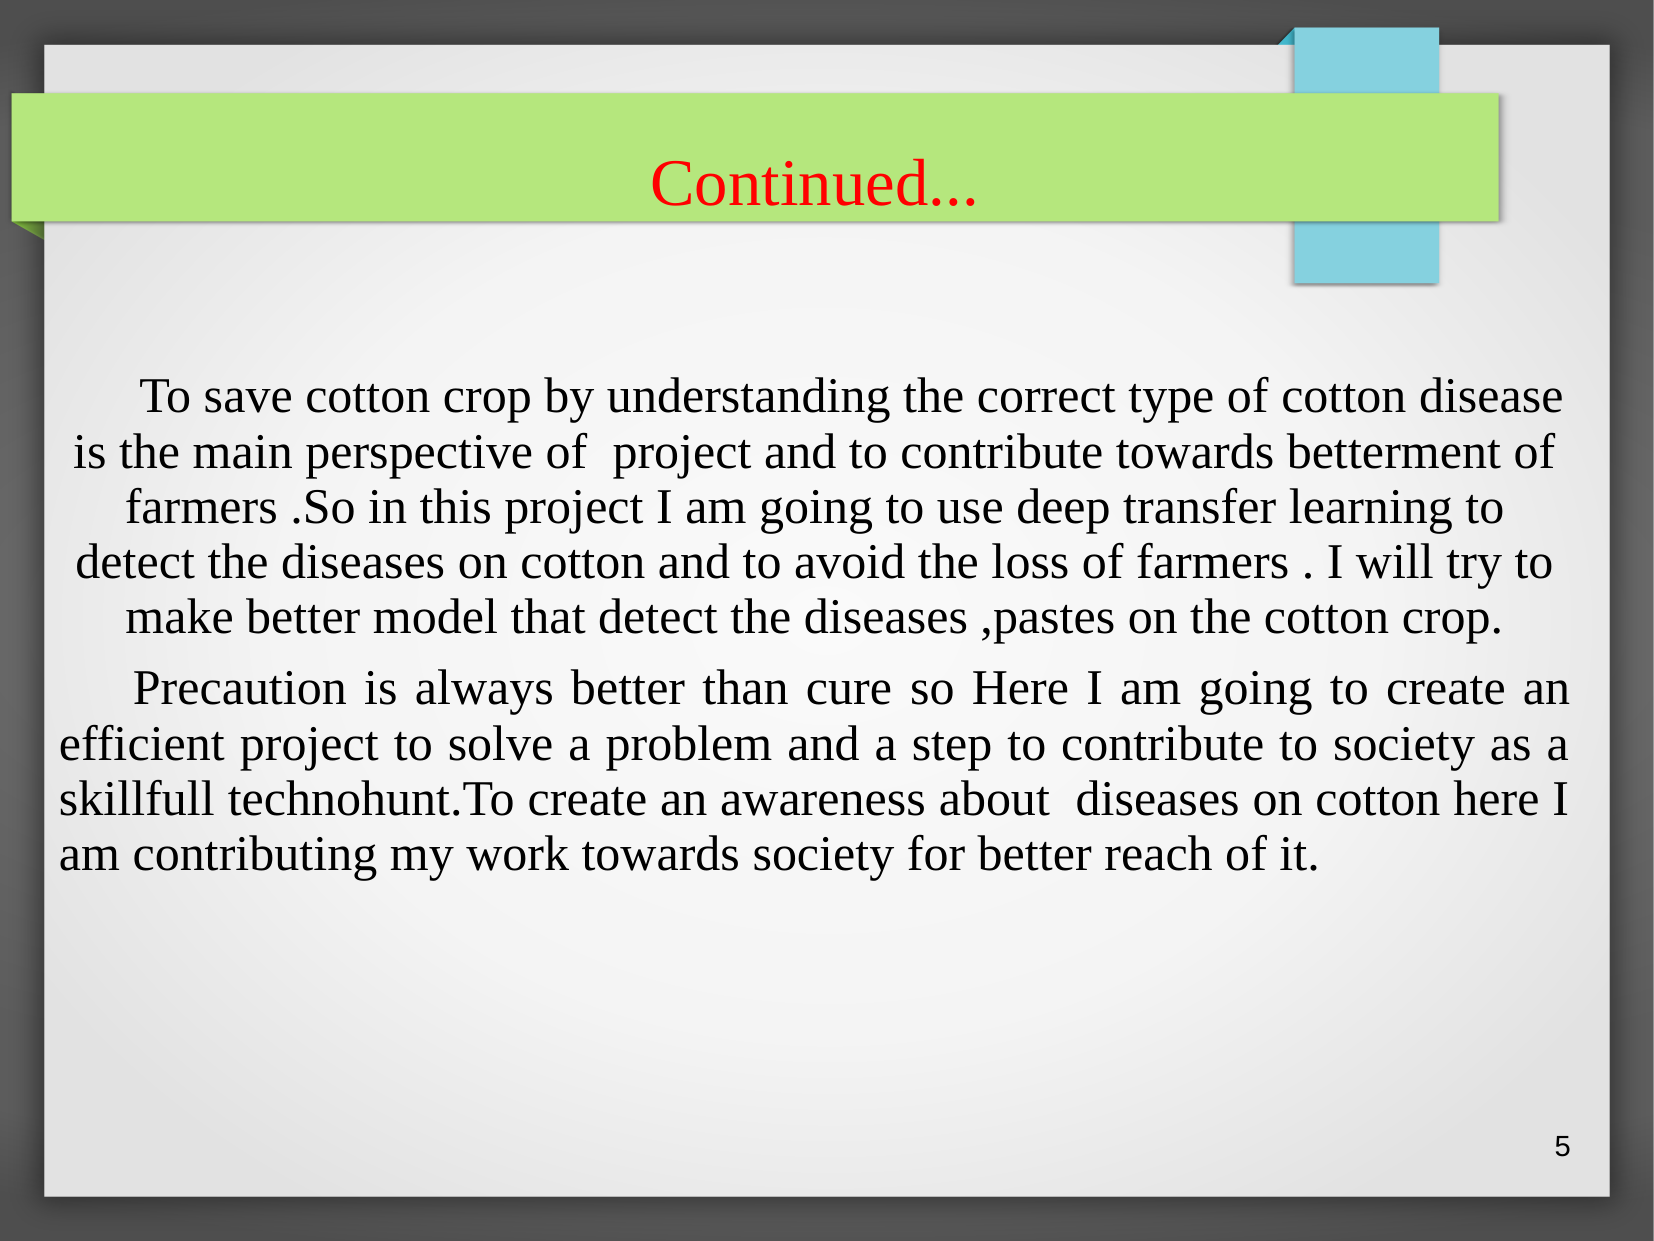

# Continued...
	To save cotton crop by understanding the correct type of cotton disease is the main perspective of project and to contribute towards betterment of farmers .So in this project I am going to use deep transfer learning to detect the diseases on cotton and to avoid the loss of farmers . I will try to make better model that detect the diseases ,pastes on the cotton crop.
	Precaution is always better than cure so Here I am going to create an efficient project to solve a problem and a step to contribute to society as a skillfull technohunt.To create an awareness about diseases on cotton here I am contributing my work towards society for better reach of it.
5